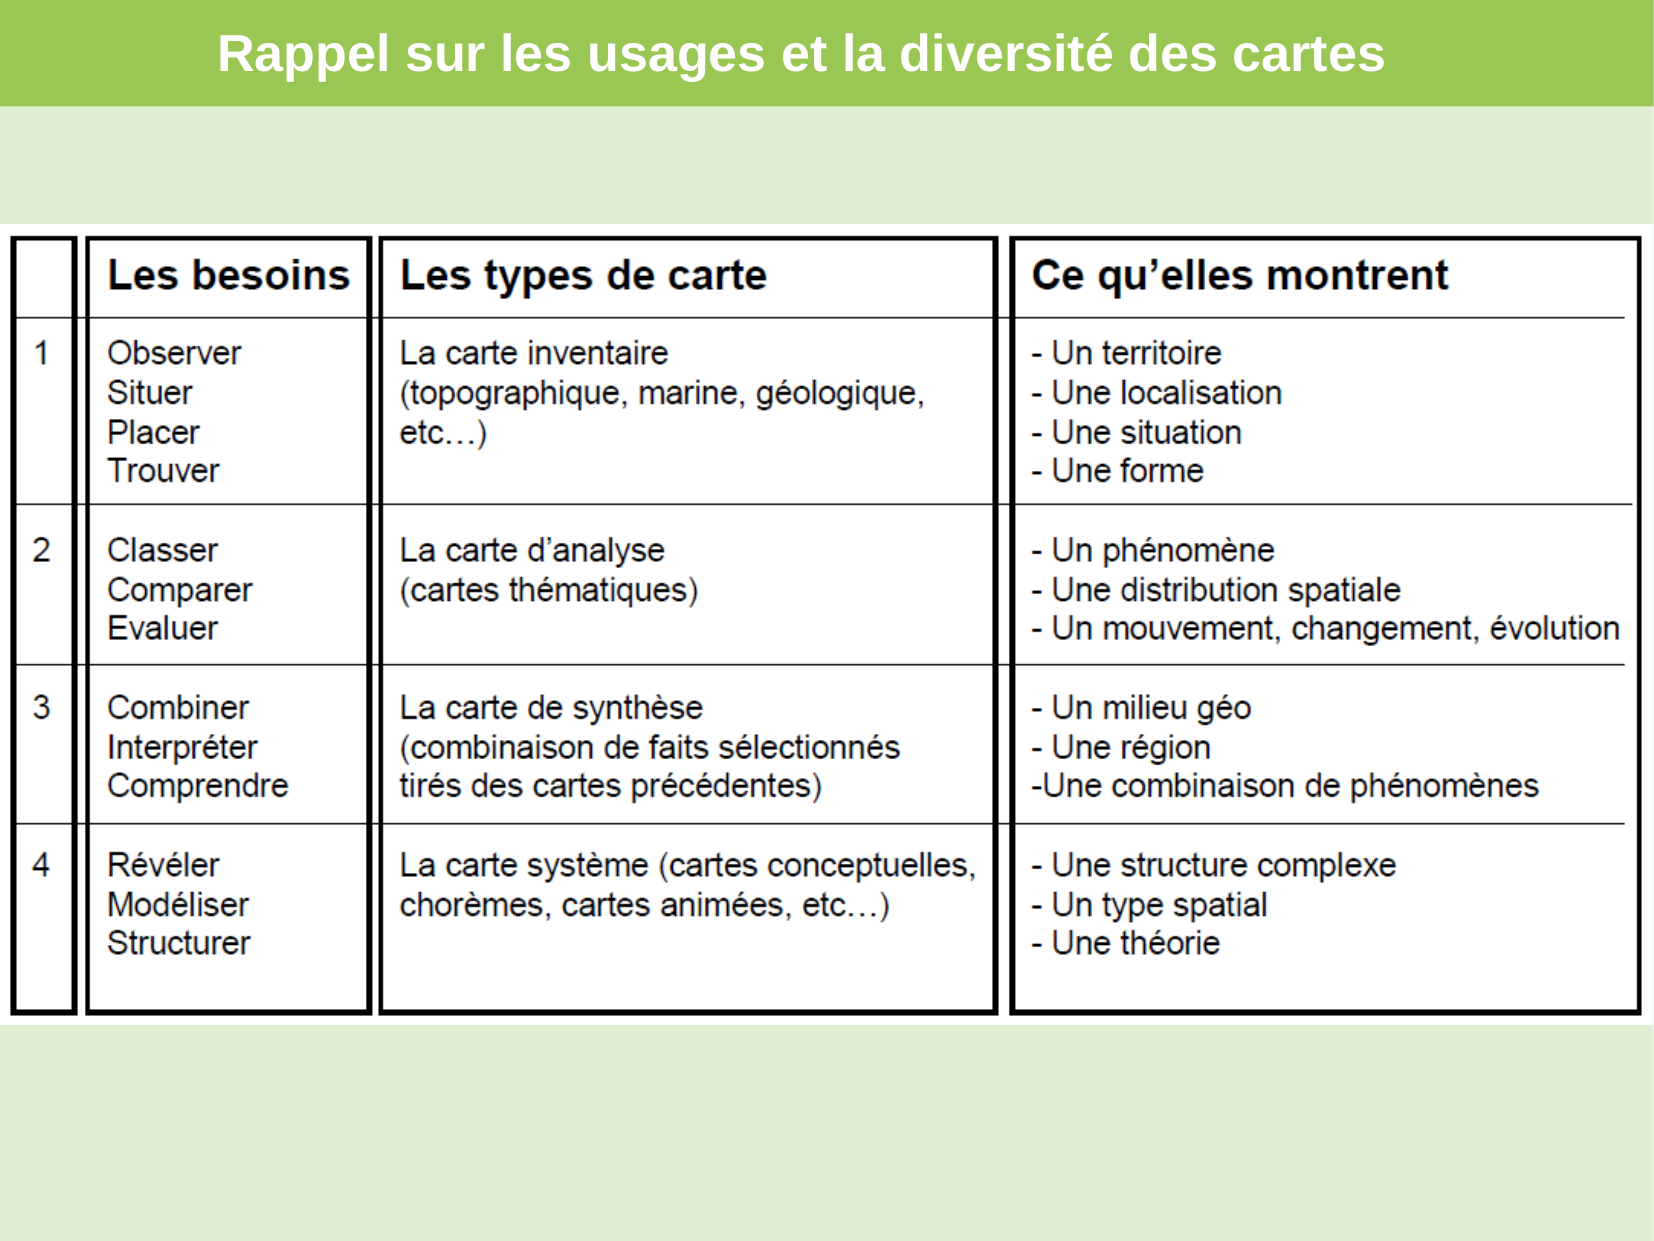

Rappel sur les usages et la diversité des cartes
#